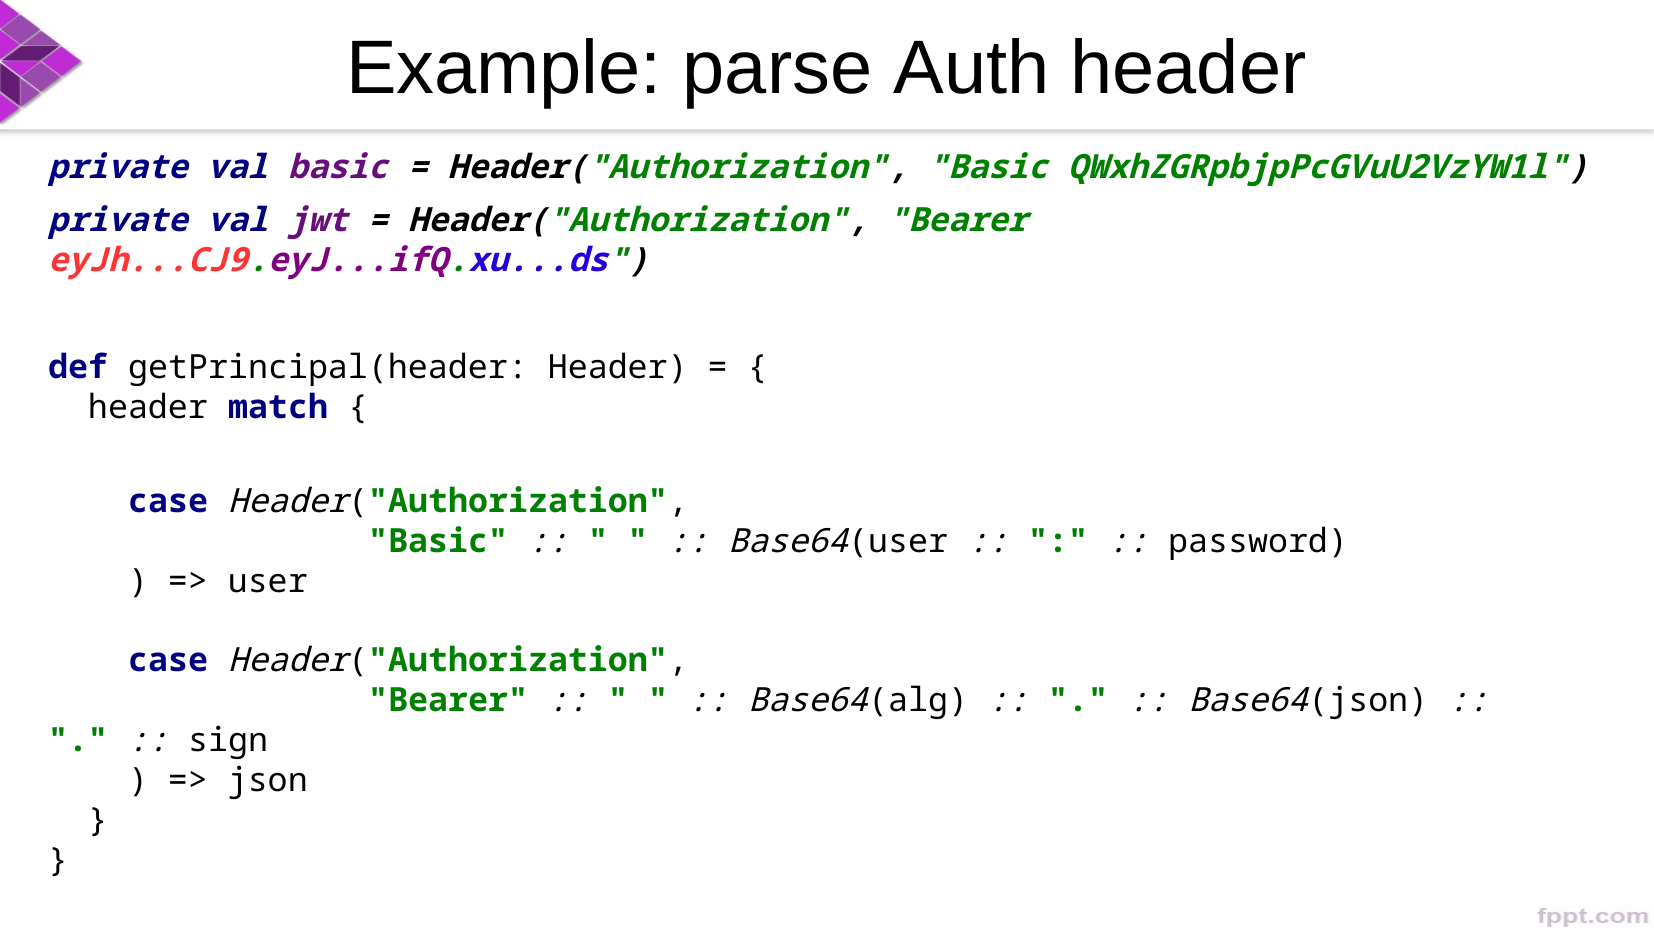

# Example: parse Auth header
private val basic = Header("Authorization", "Basic QWxhZGRpbjpPcGVuU2VzYW1l")
private val jwt = Header("Authorization", "Bearer eyJh...CJ9.eyJ...ifQ.xu...ds")
def getPrincipal(header: Header) = {
 header match {
 case Header("Authorization",
 "Basic" :: " " :: Base64(user :: ":" :: password)
 ) => user
 case Header("Authorization",
 "Bearer" :: " " :: Base64(alg) :: "." :: Base64(json) :: "." :: sign
 ) => json
 }
}